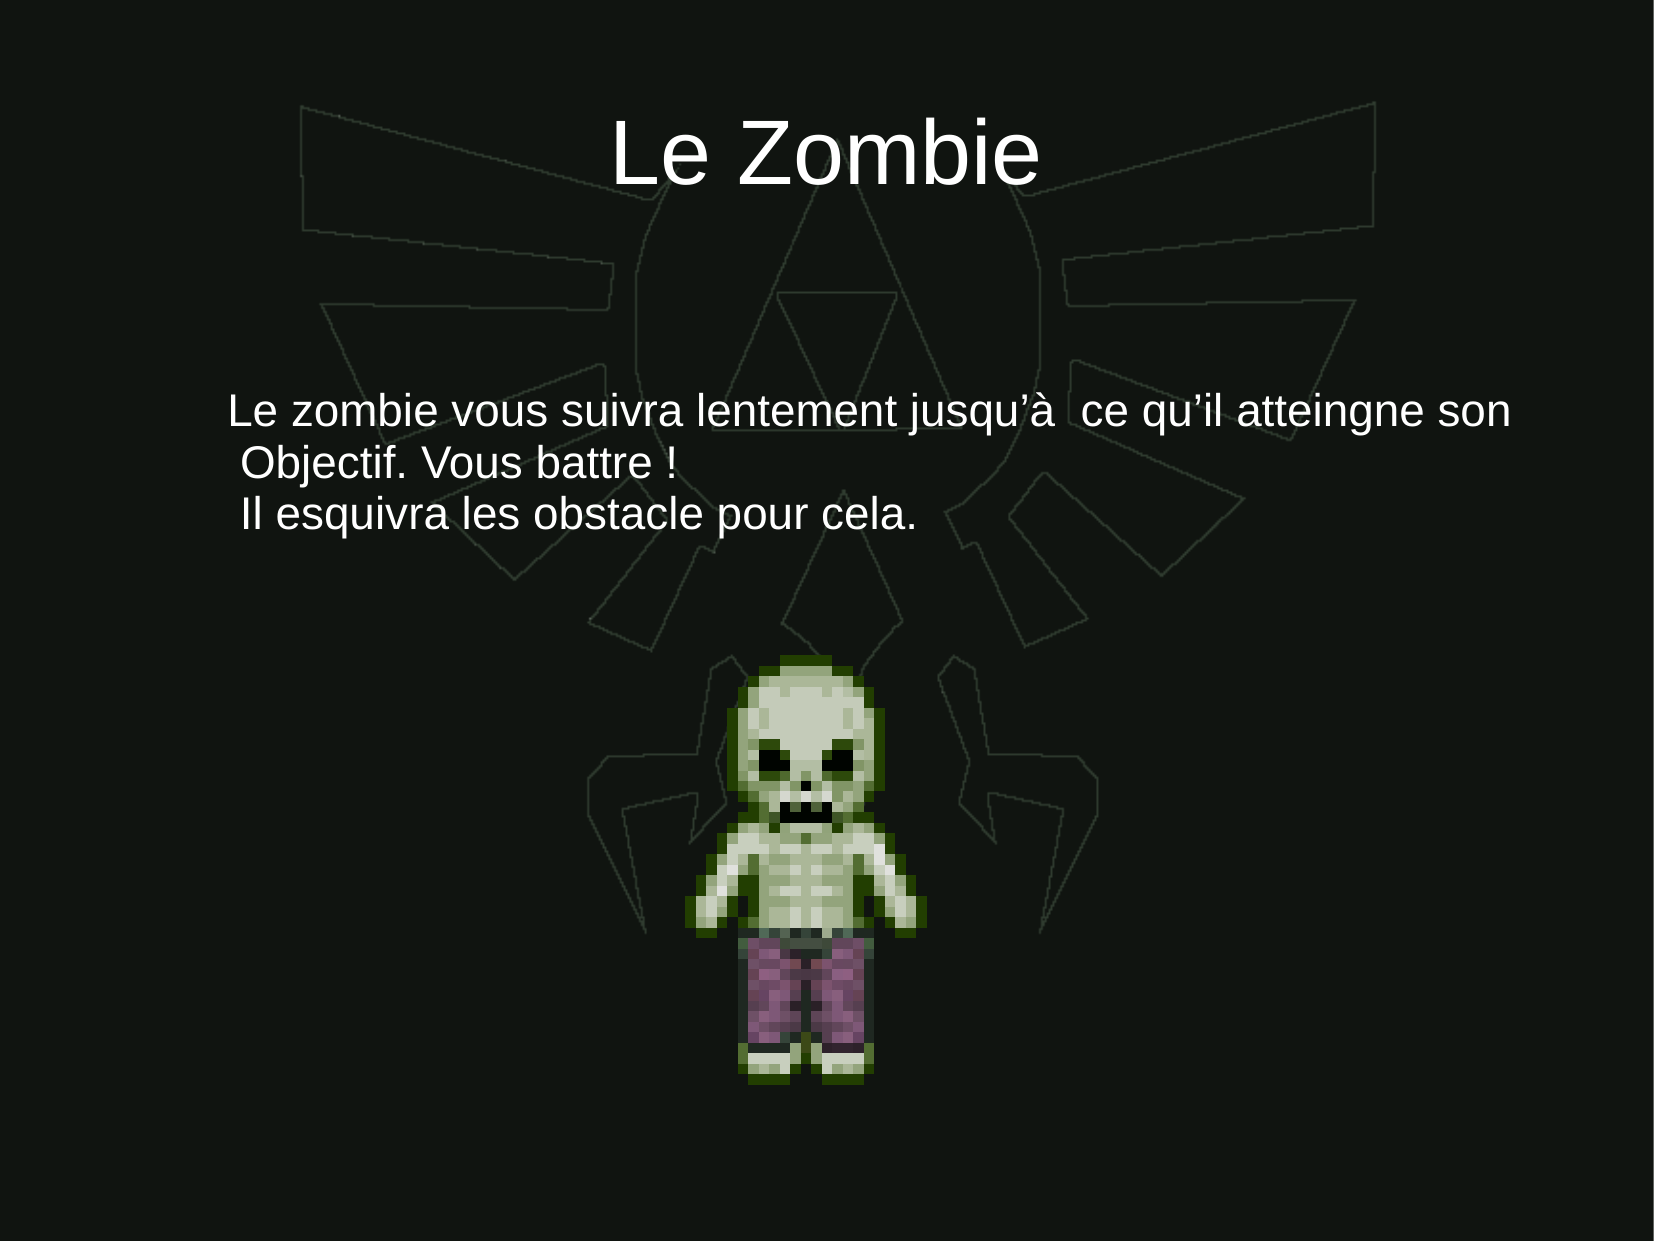

# Le Zombie
Le zombie vous suivra lentement jusqu’à ce qu’il atteingne son
 Objectif. Vous battre !
 Il esquivra les obstacle pour cela.